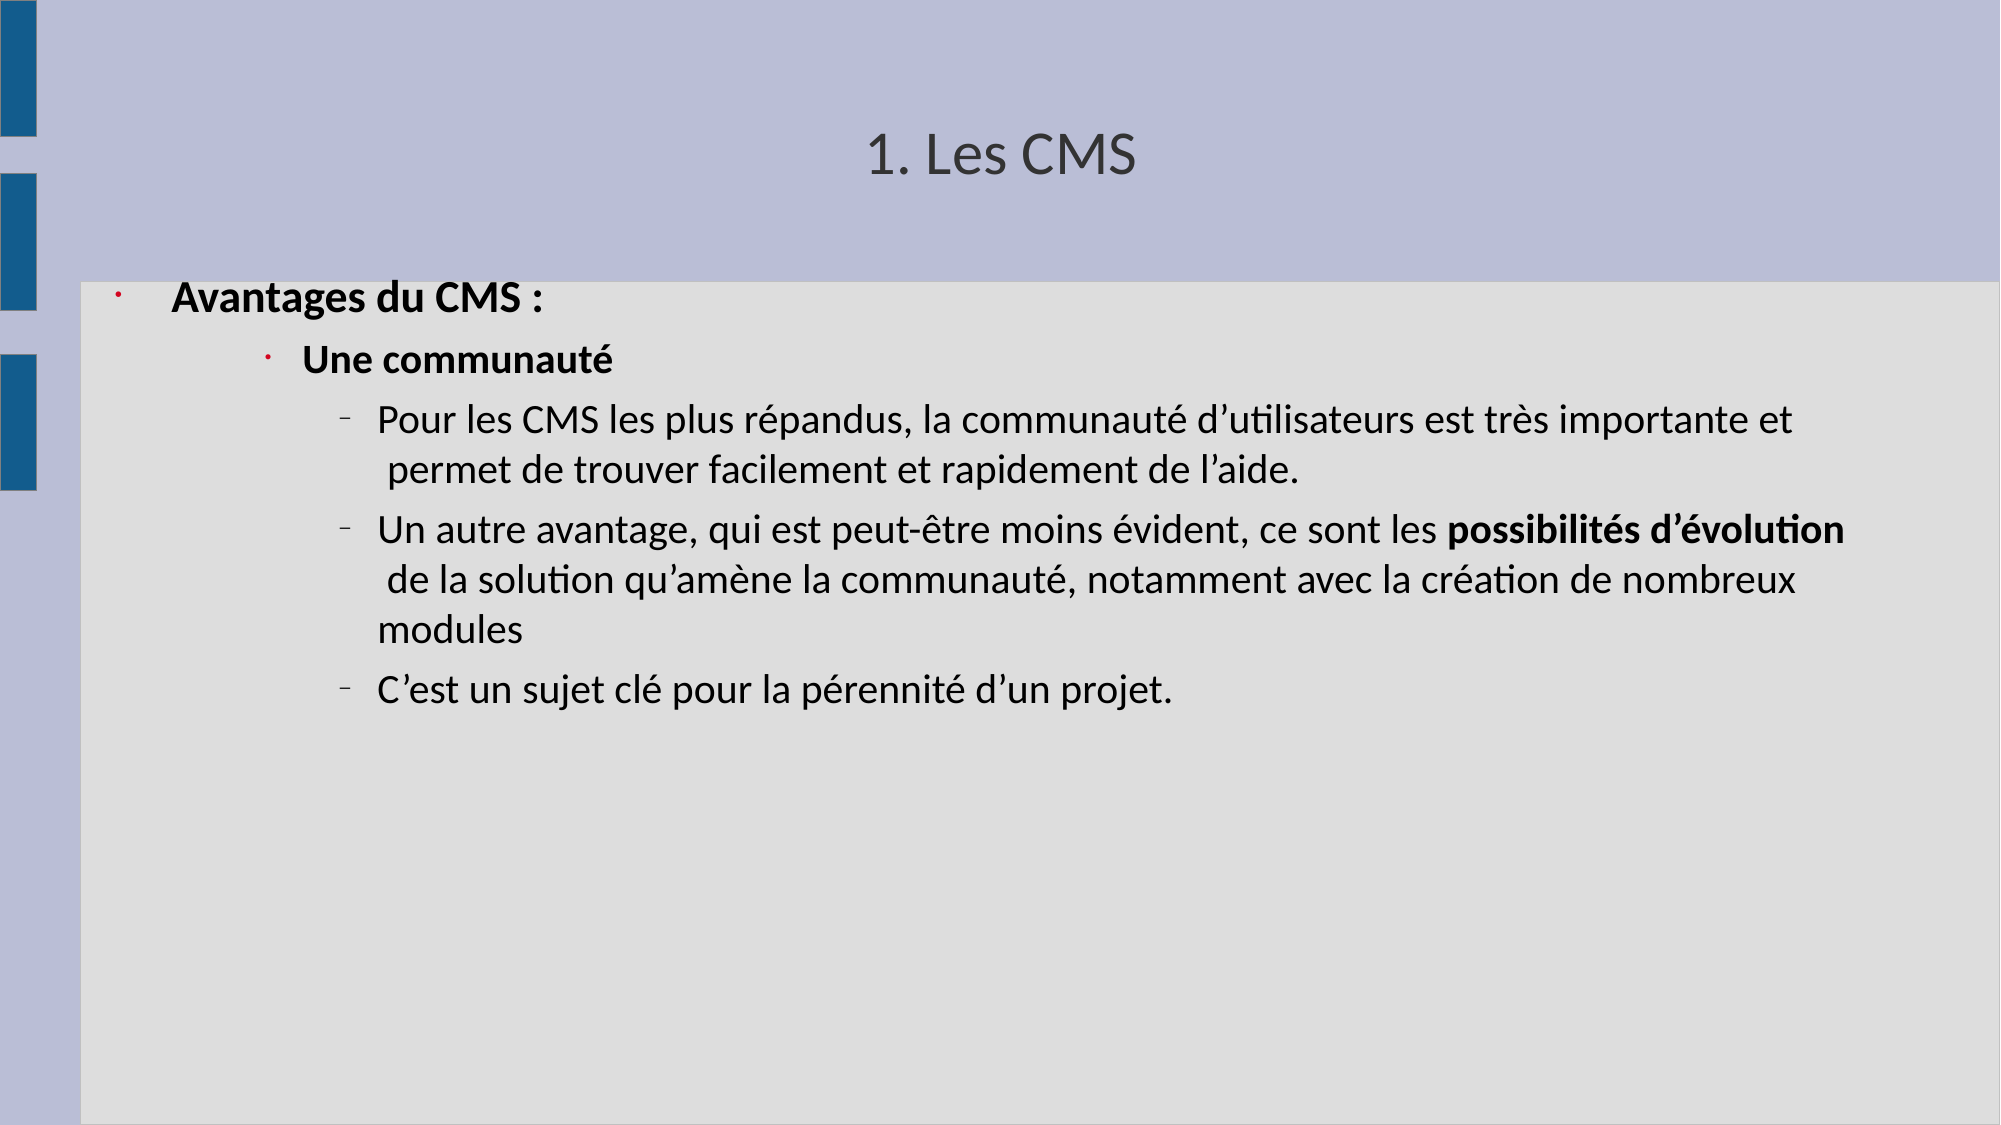

# 1. Les CMS
Avantages du CMS :
Une communauté
Pour les CMS les plus répandus, la communauté d’utilisateurs est très importante et permet de trouver facilement et rapidement de l’aide.
Un autre avantage, qui est peut-être moins évident, ce sont les possibilités d’évolution de la solution qu’amène la communauté, notamment avec la création de nombreux modules
C’est un sujet clé pour la pérennité d’un projet.